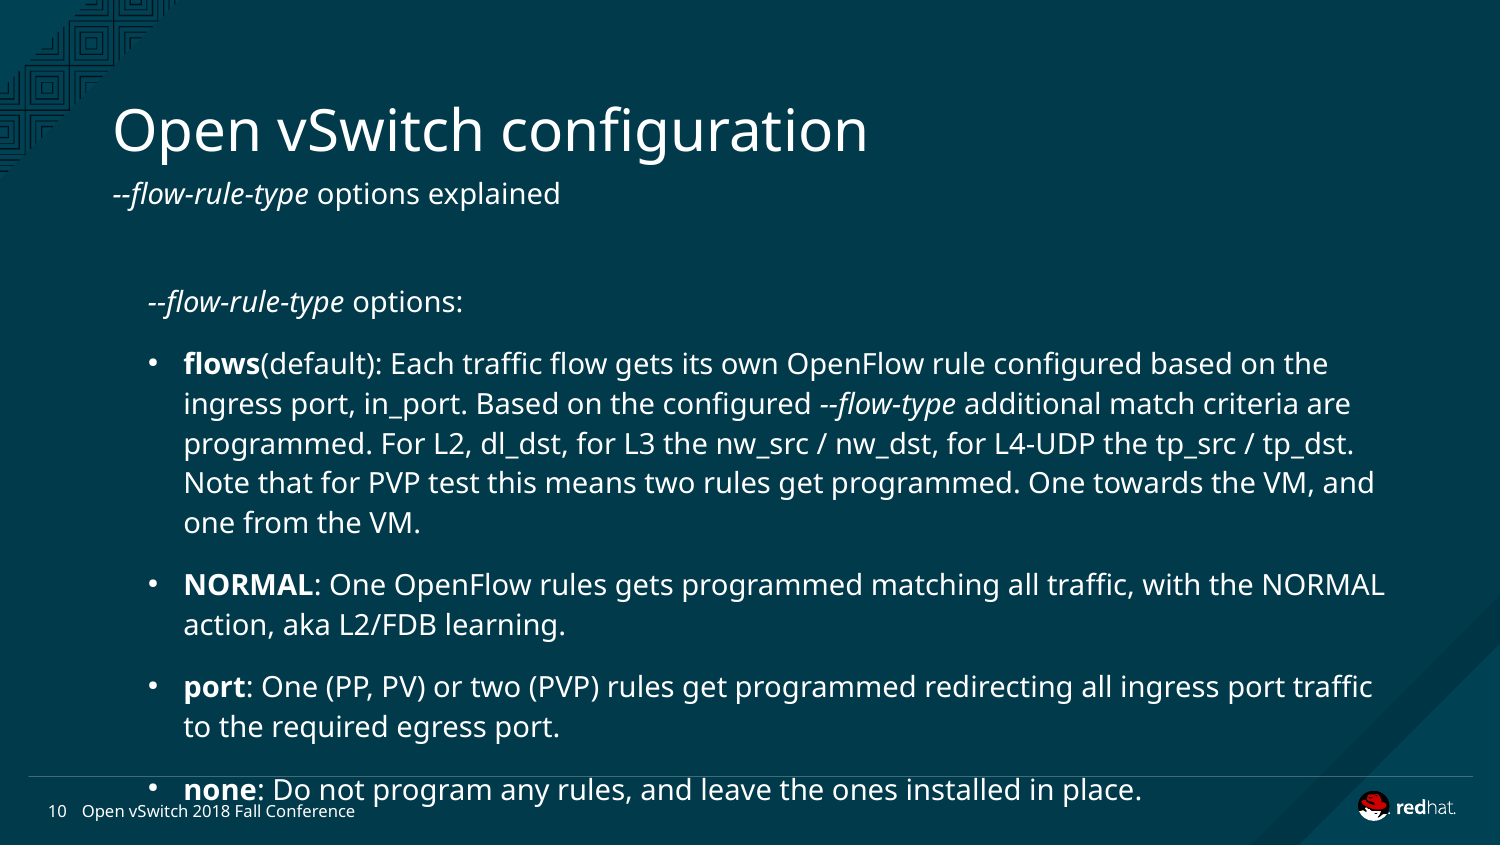

# Open vSwitch configuration
--flow-rule-type options explained
--flow-rule-type options:
flows(default): Each traffic flow gets its own OpenFlow rule configured based on the ingress port, in_port. Based on the configured --flow-type additional match criteria are programmed. For L2, dl_dst, for L3 the nw_src / nw_dst, for L4-UDP the tp_src / tp_dst. Note that for PVP test this means two rules get programmed. One towards the VM, and one from the VM.
NORMAL: One OpenFlow rules gets programmed matching all traffic, with the NORMAL action, aka L2/FDB learning.
port: One (PP, PV) or two (PVP) rules get programmed redirecting all ingress port traffic to the required egress port.
none: Do not program any rules, and leave the ones installed in place.
10
Open vSwitch 2018 Fall Conference